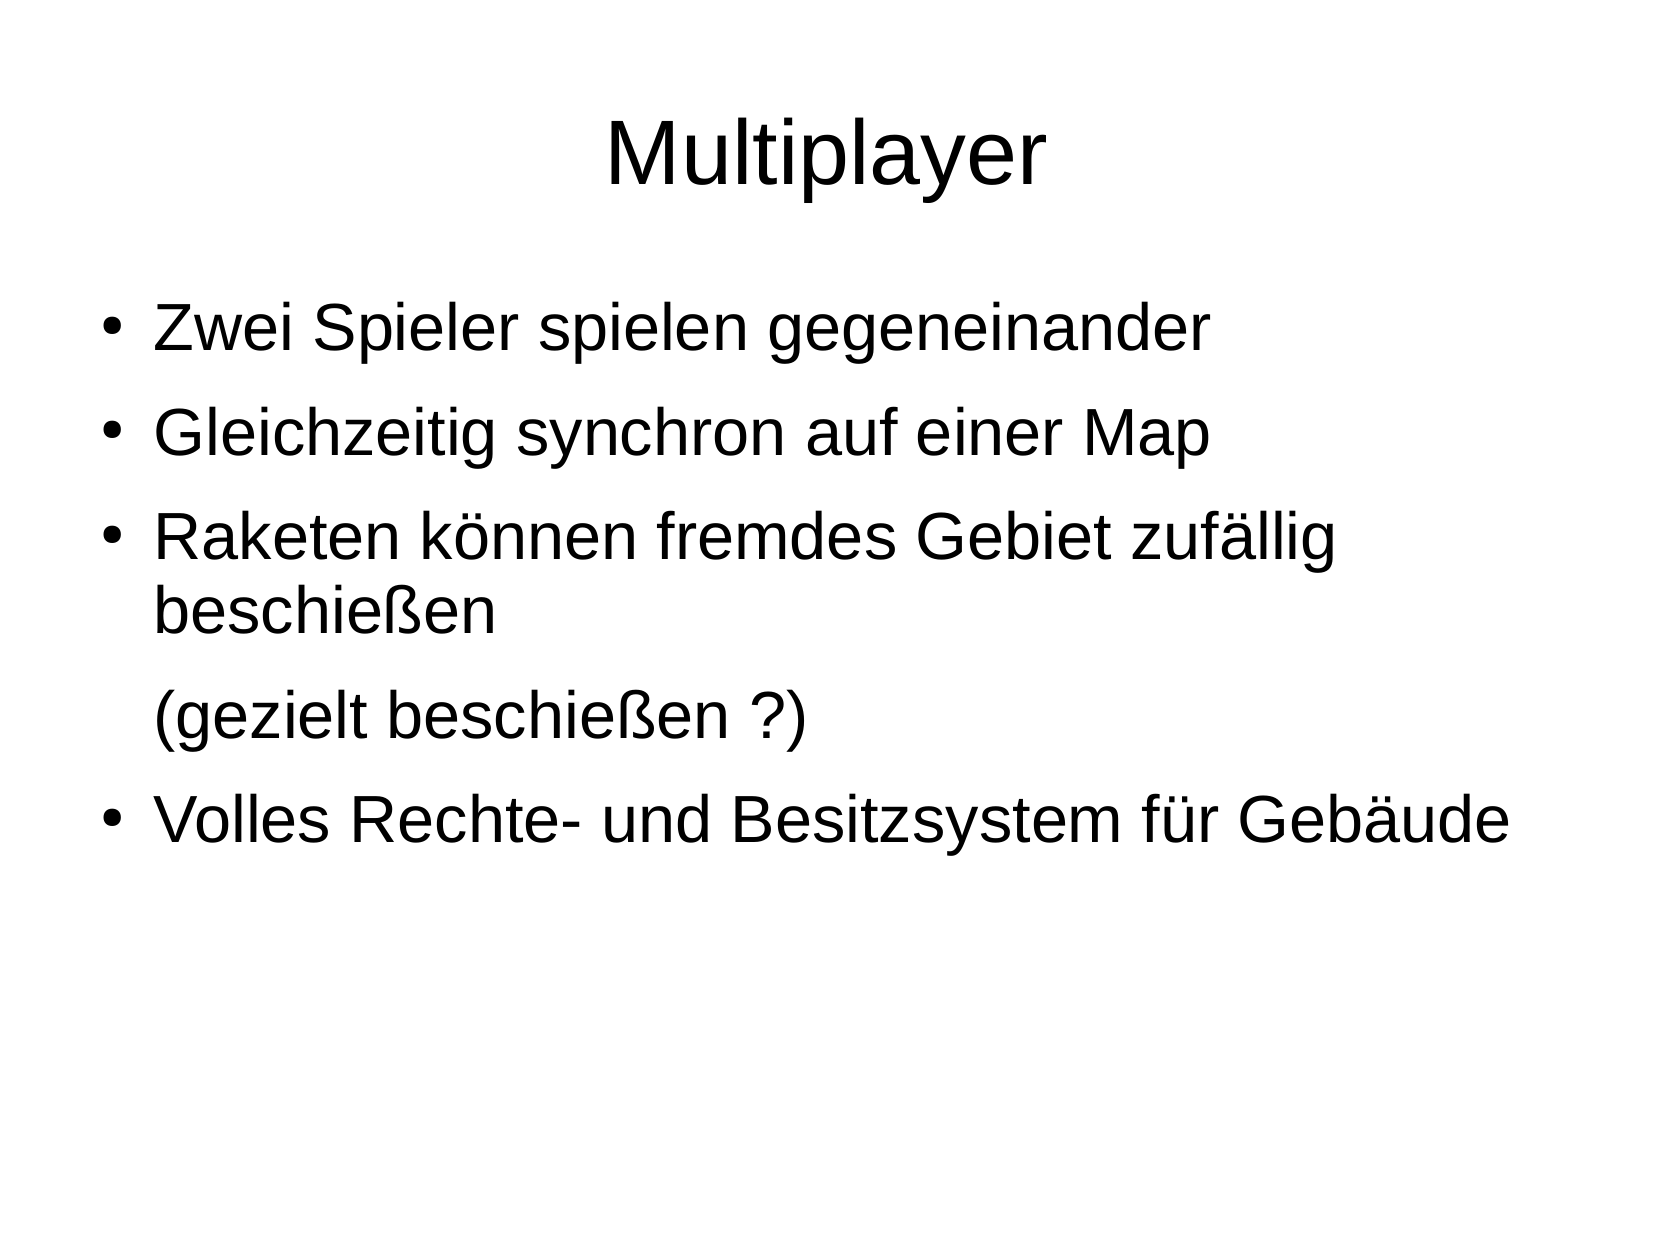

# Multiplayer
Zwei Spieler spielen gegeneinander
Gleichzeitig synchron auf einer Map
Raketen können fremdes Gebiet zufällig beschießen
(gezielt beschießen ?)
Volles Rechte- und Besitzsystem für Gebäude